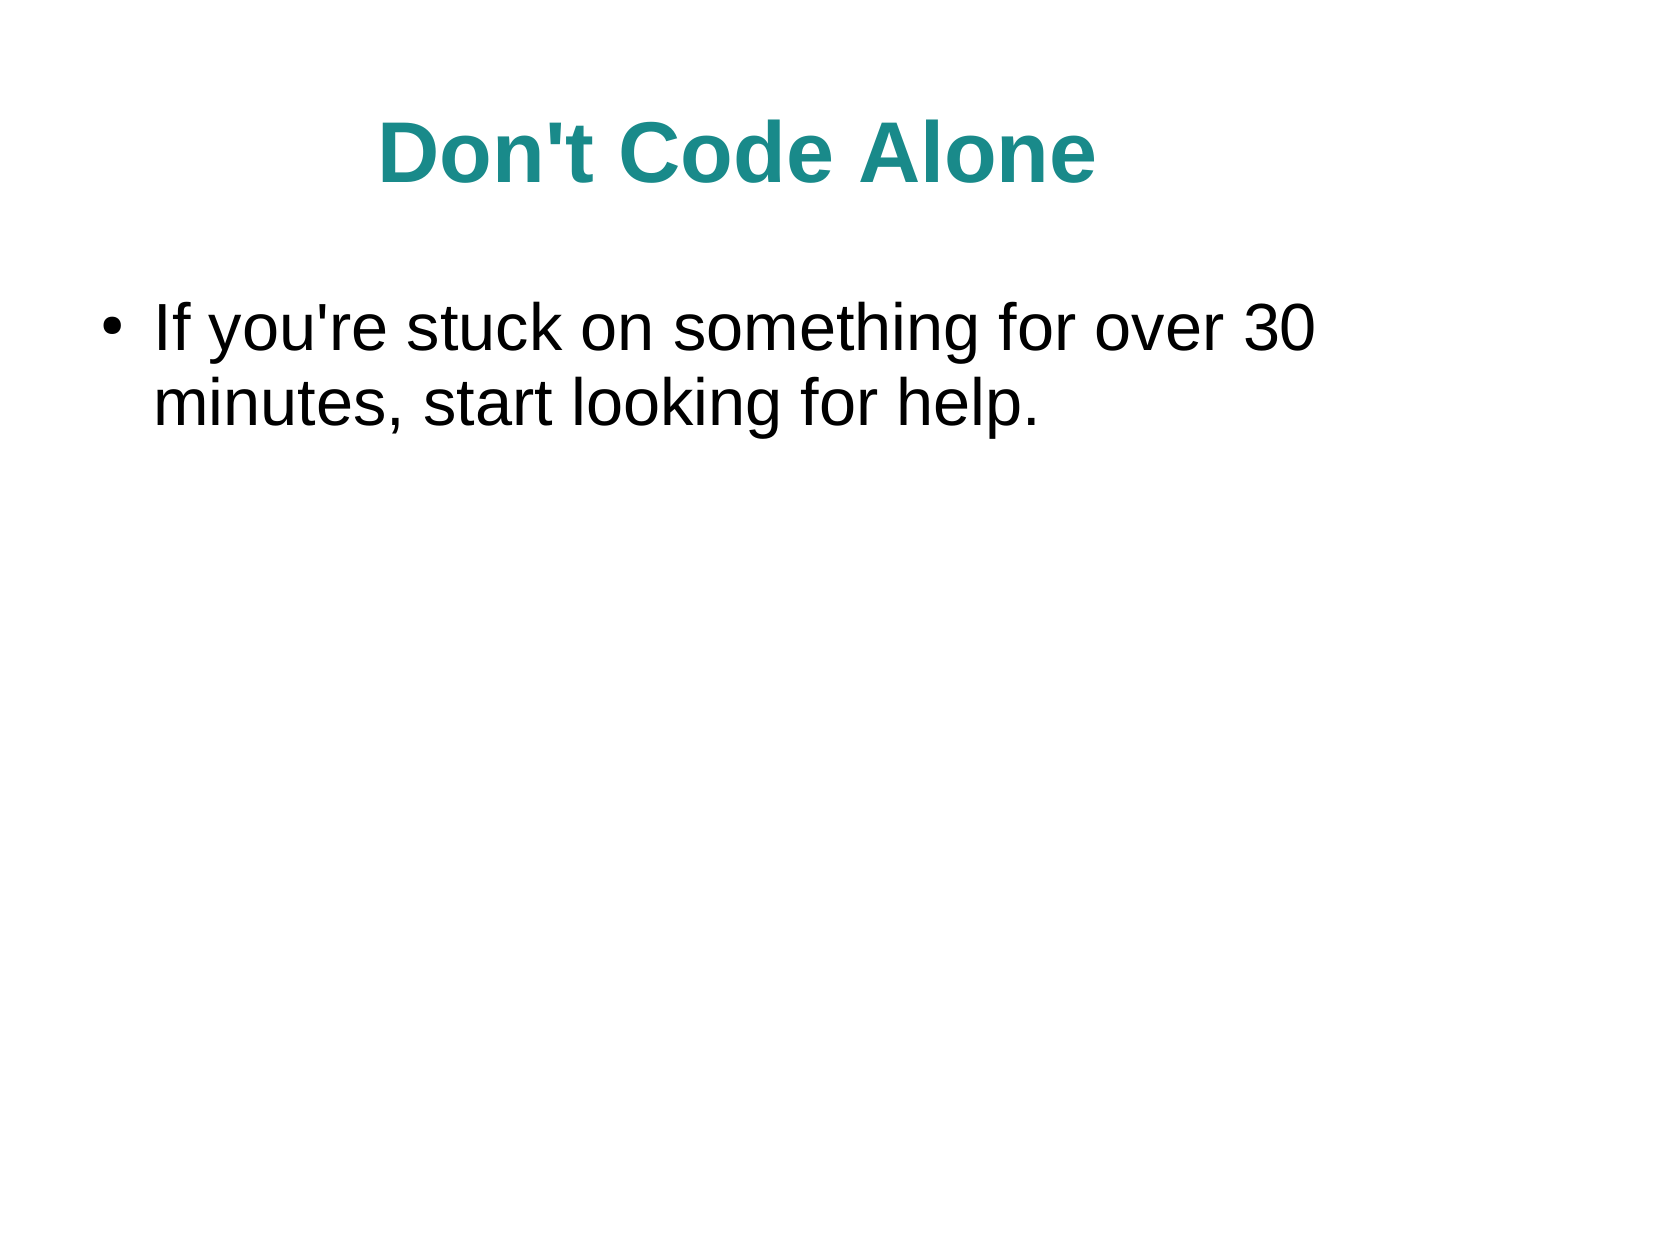

# Don't Code Alone
If you're stuck on something for over 30 minutes, start looking for help.